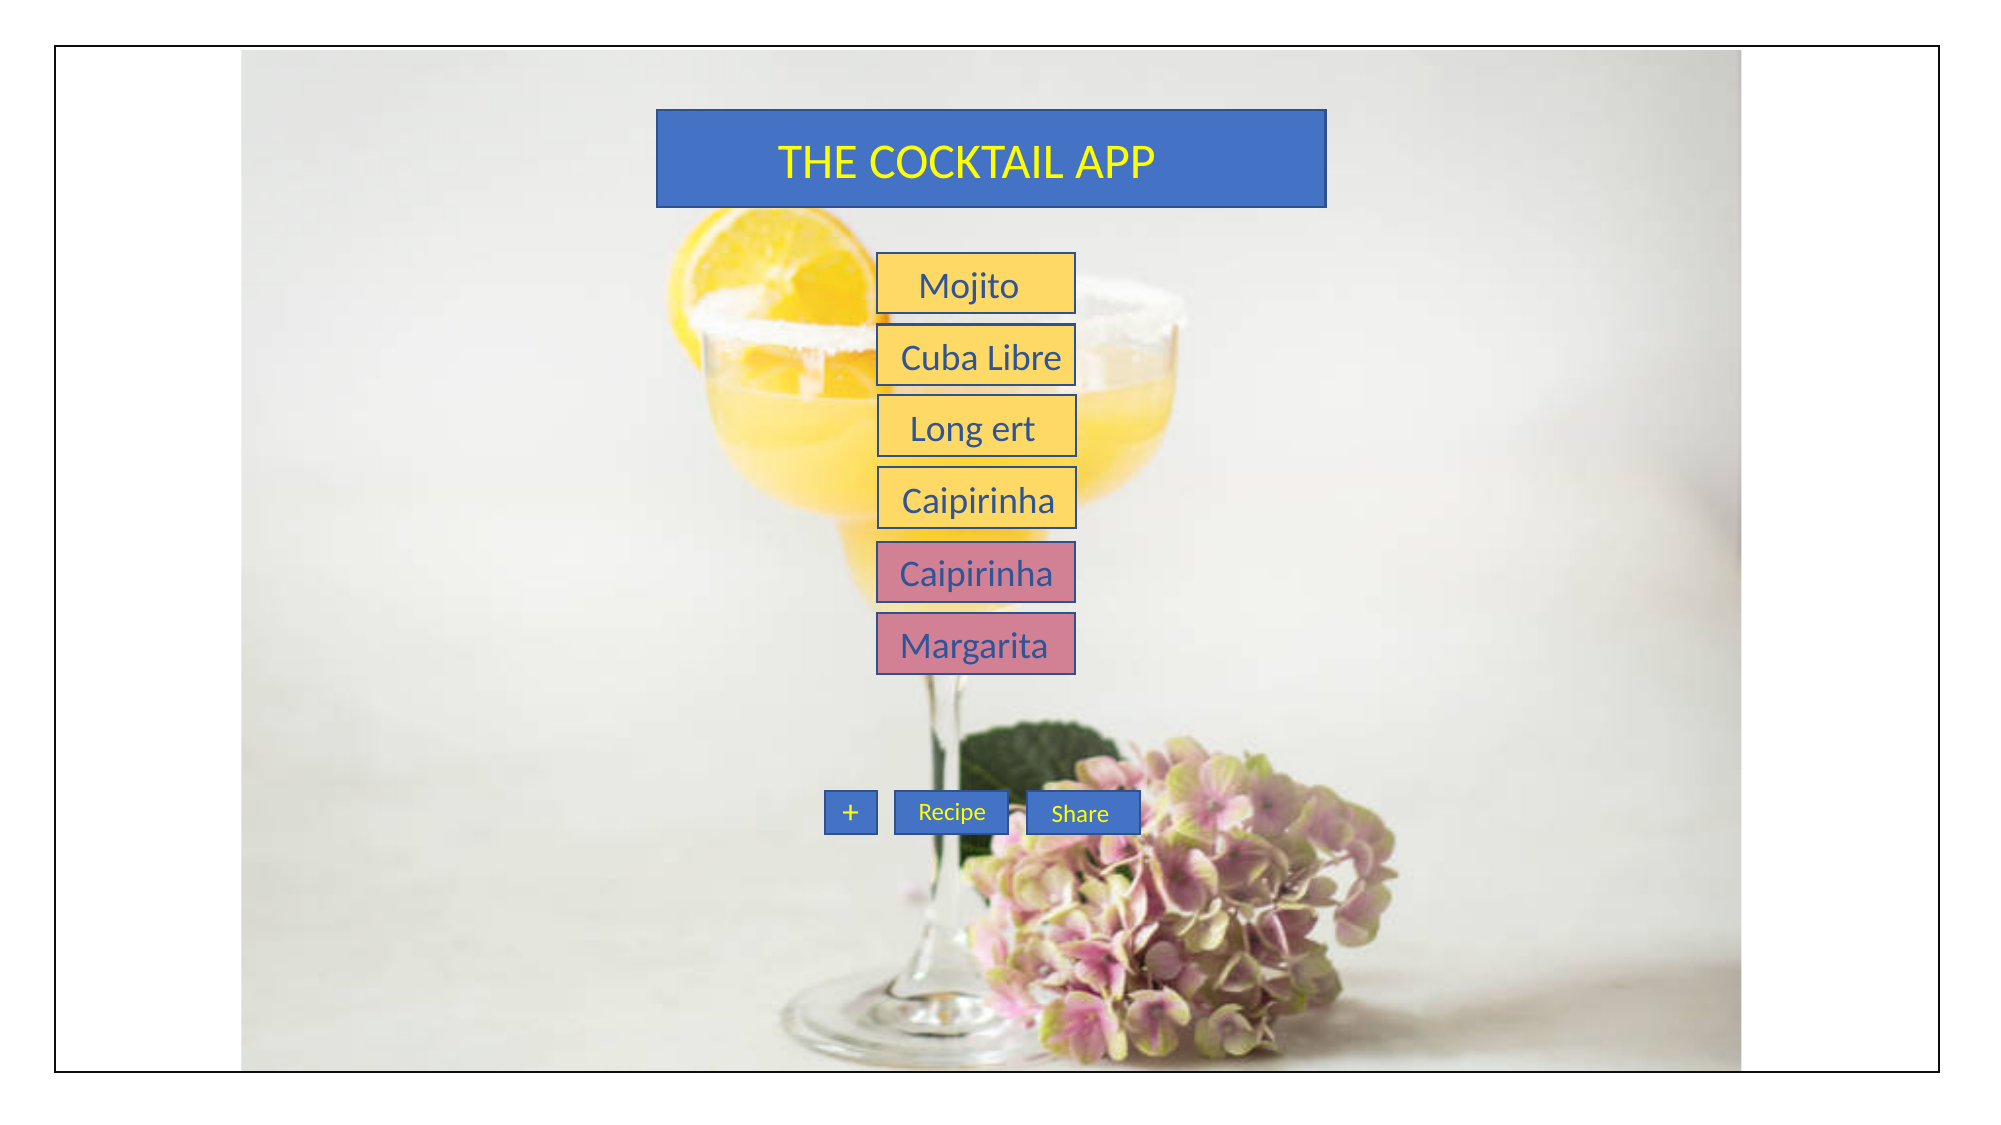

THE COCKTAIL APP
Mojito
Cuba Libre
Long ert
Caipirinha
Caipirinha
Margarita
 +
Recipe
Share